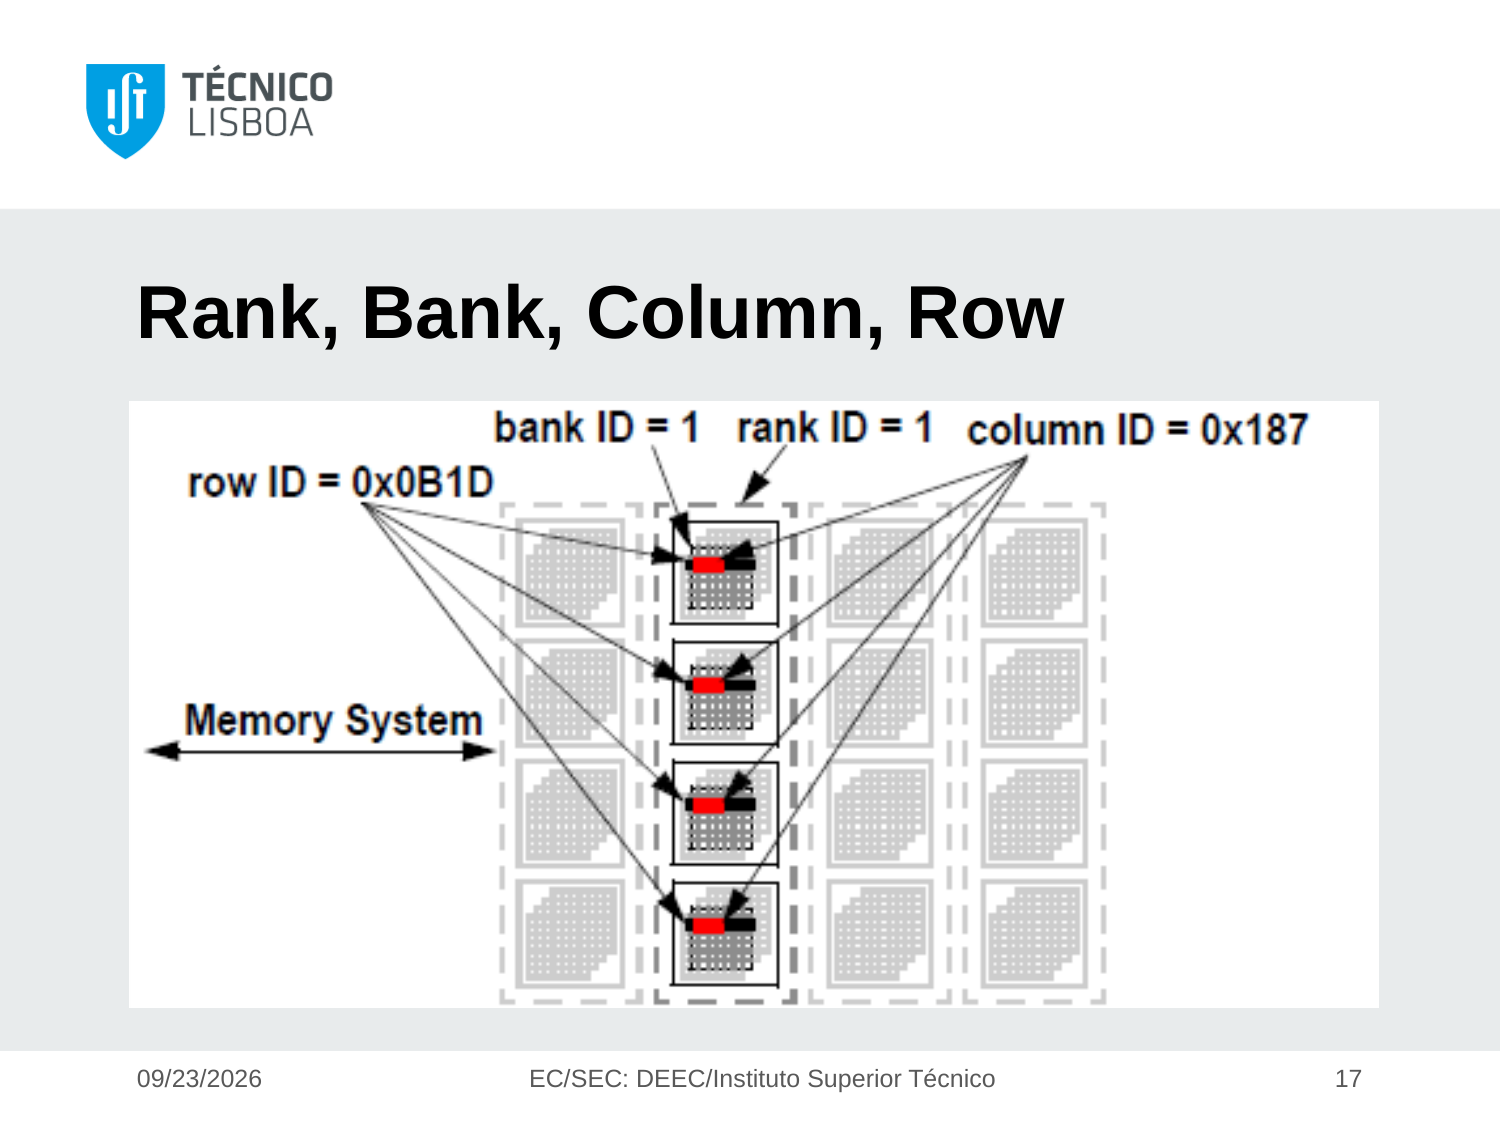

# Rank, Bank, Column, Row
EC/SEC: DEEC/Instituto Superior Técnico